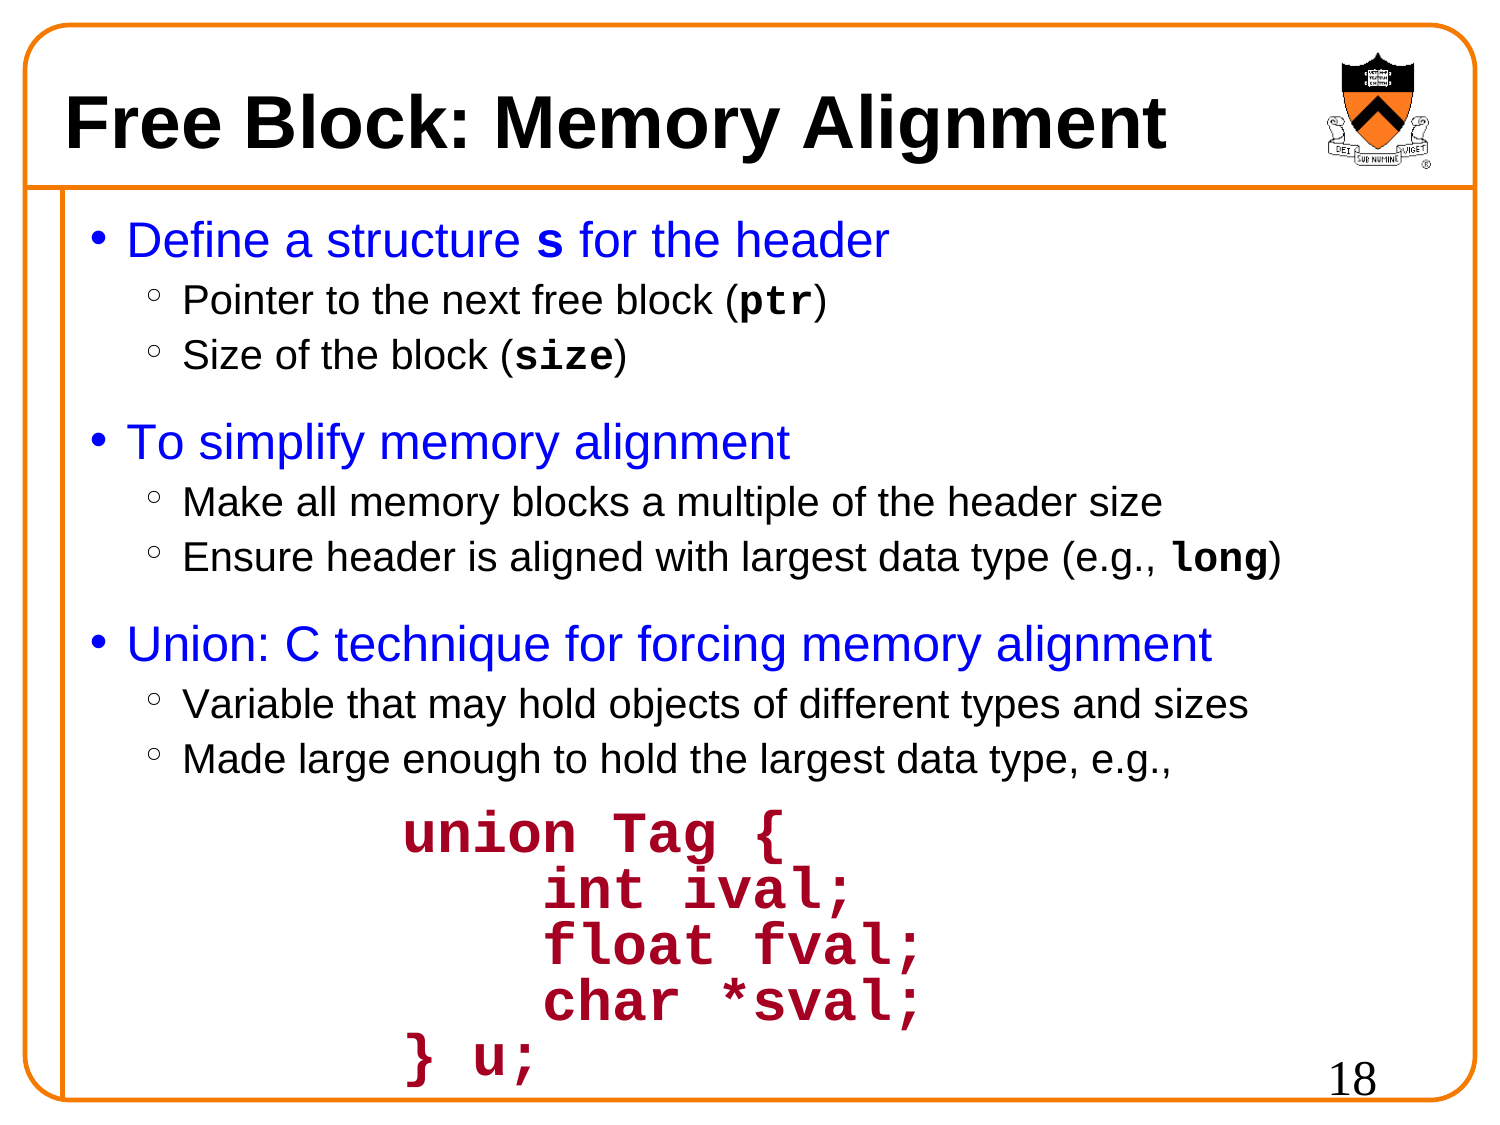

# Free Block: Memory Alignment
Define a structure s for the header
Pointer to the next free block (ptr)
Size of the block (size)
To simplify memory alignment
Make all memory blocks a multiple of the header size
Ensure header is aligned with largest data type (e.g., long)
Union: C technique for forcing memory alignment
Variable that may hold objects of different types and sizes
Made large enough to hold the largest data type, e.g.,
union Tag {
 int ival;
 float fval;
 char *sval;
} u;
18